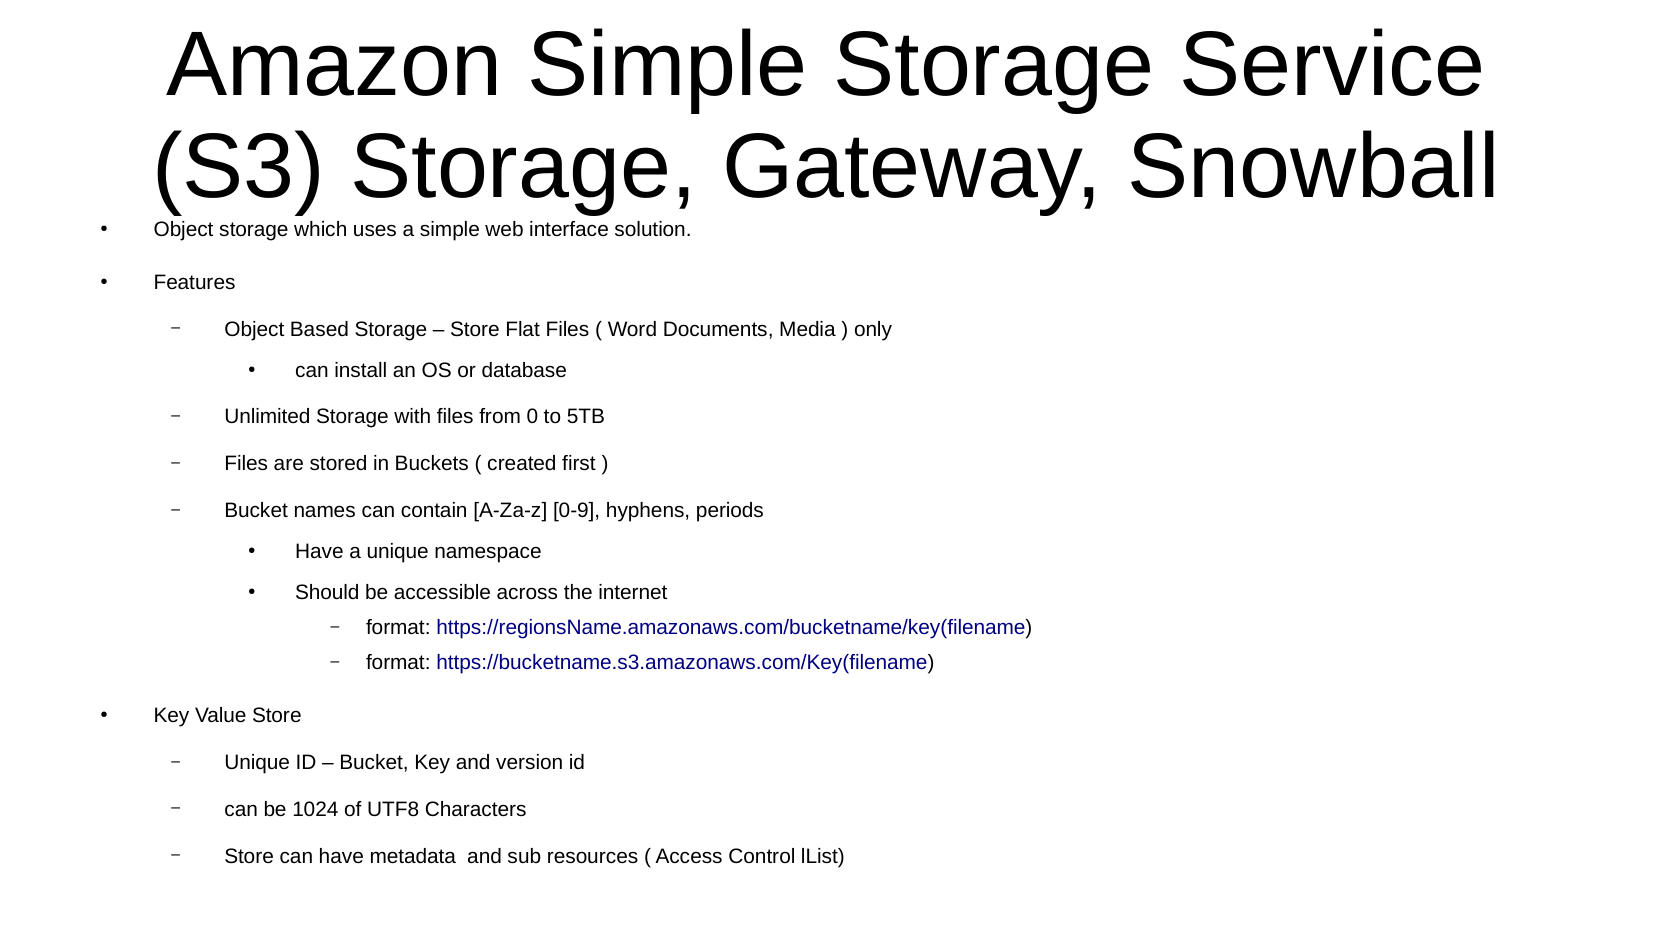

# Amazon Simple Storage Service (S3) Storage, Gateway, Snowball
Object storage which uses a simple web interface solution.
Features
Object Based Storage – Store Flat Files ( Word Documents, Media ) only
can install an OS or database
Unlimited Storage with files from 0 to 5TB
Files are stored in Buckets ( created first )
Bucket names can contain [A-Za-z] [0-9], hyphens, periods
Have a unique namespace
Should be accessible across the internet
format: https://regionsName.amazonaws.com/bucketname/key(filename)
format: https://bucketname.s3.amazonaws.com/Key(filename)
Key Value Store
Unique ID – Bucket, Key and version id
can be 1024 of UTF8 Characters
Store can have metadata and sub resources ( Access Control lList)